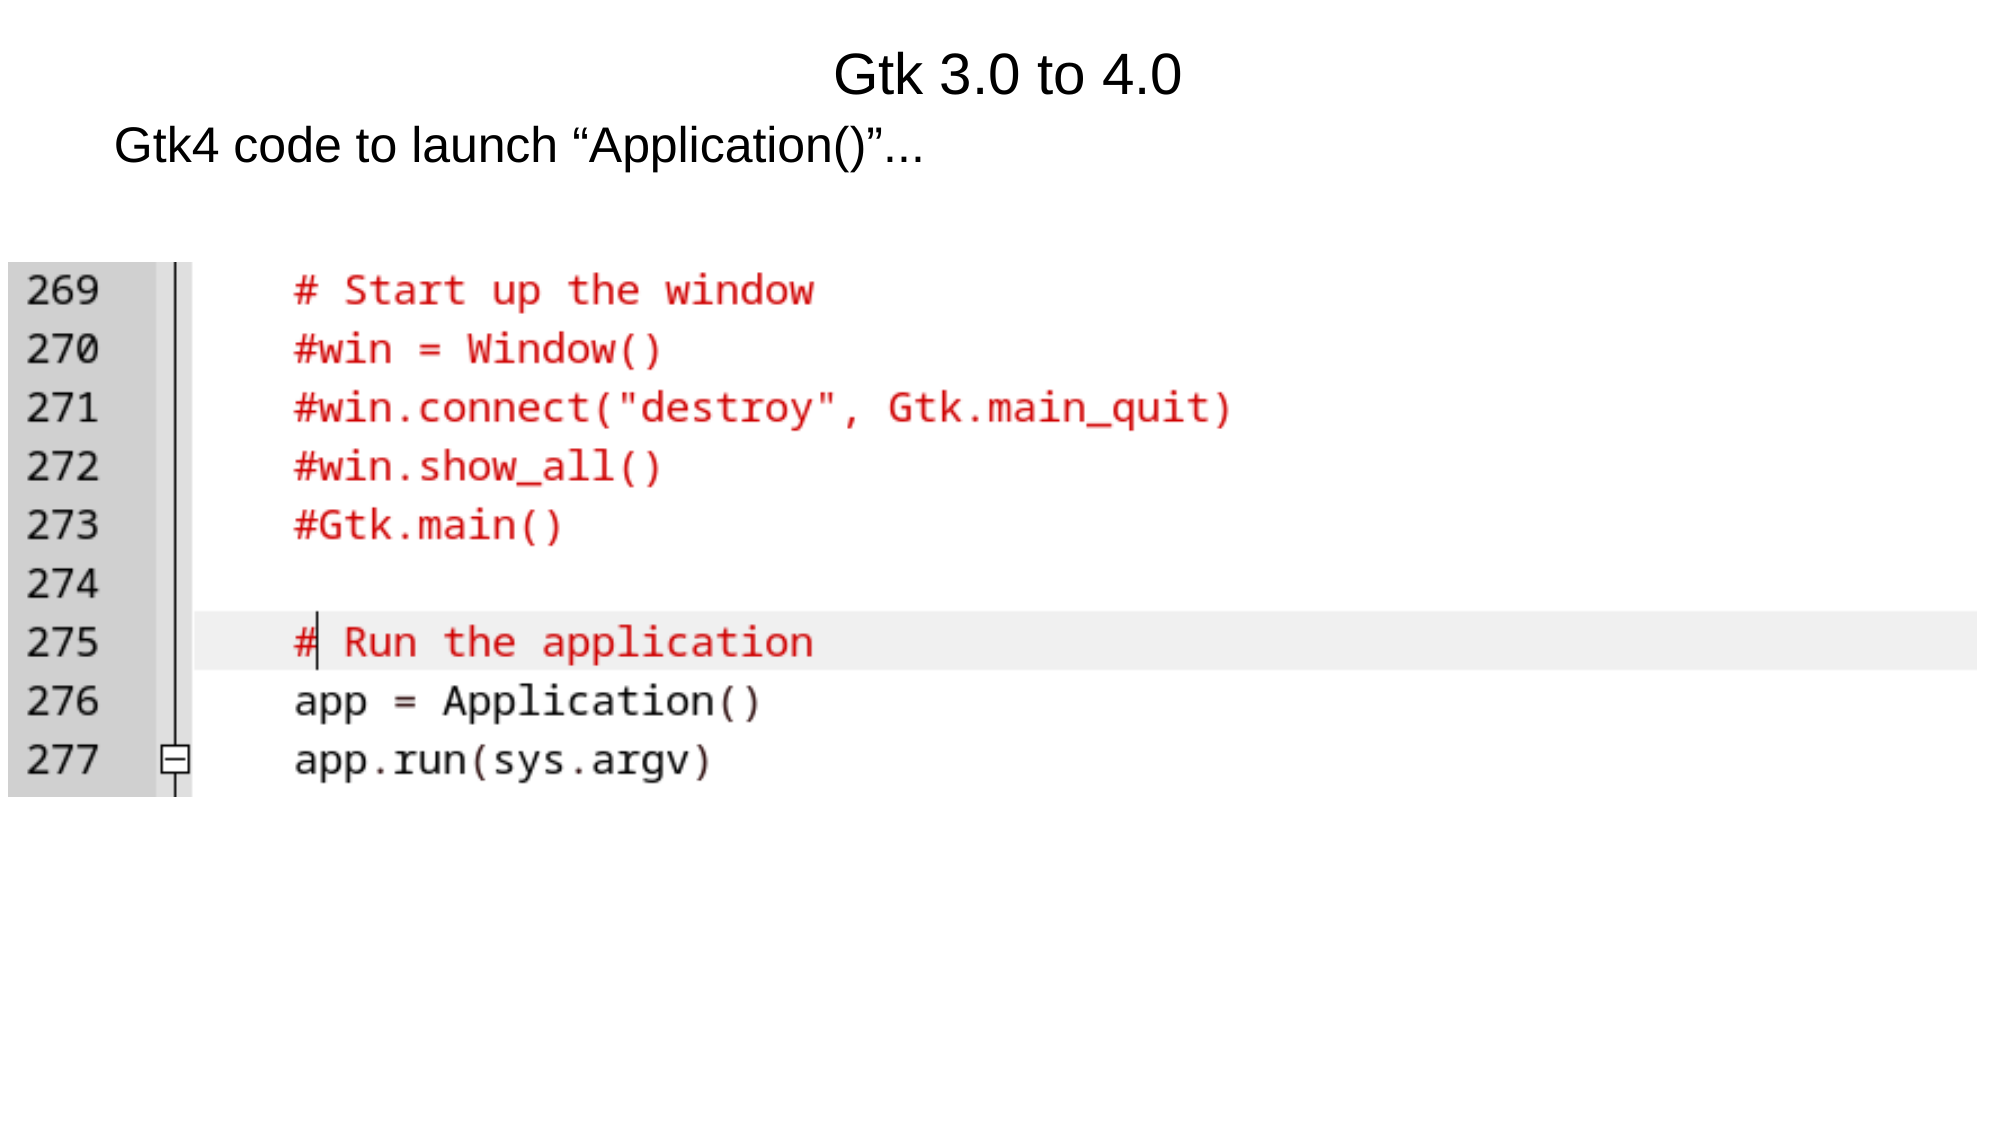

# Gtk 3.0 to 4.0
Gtk4 code to launch “Application()”...